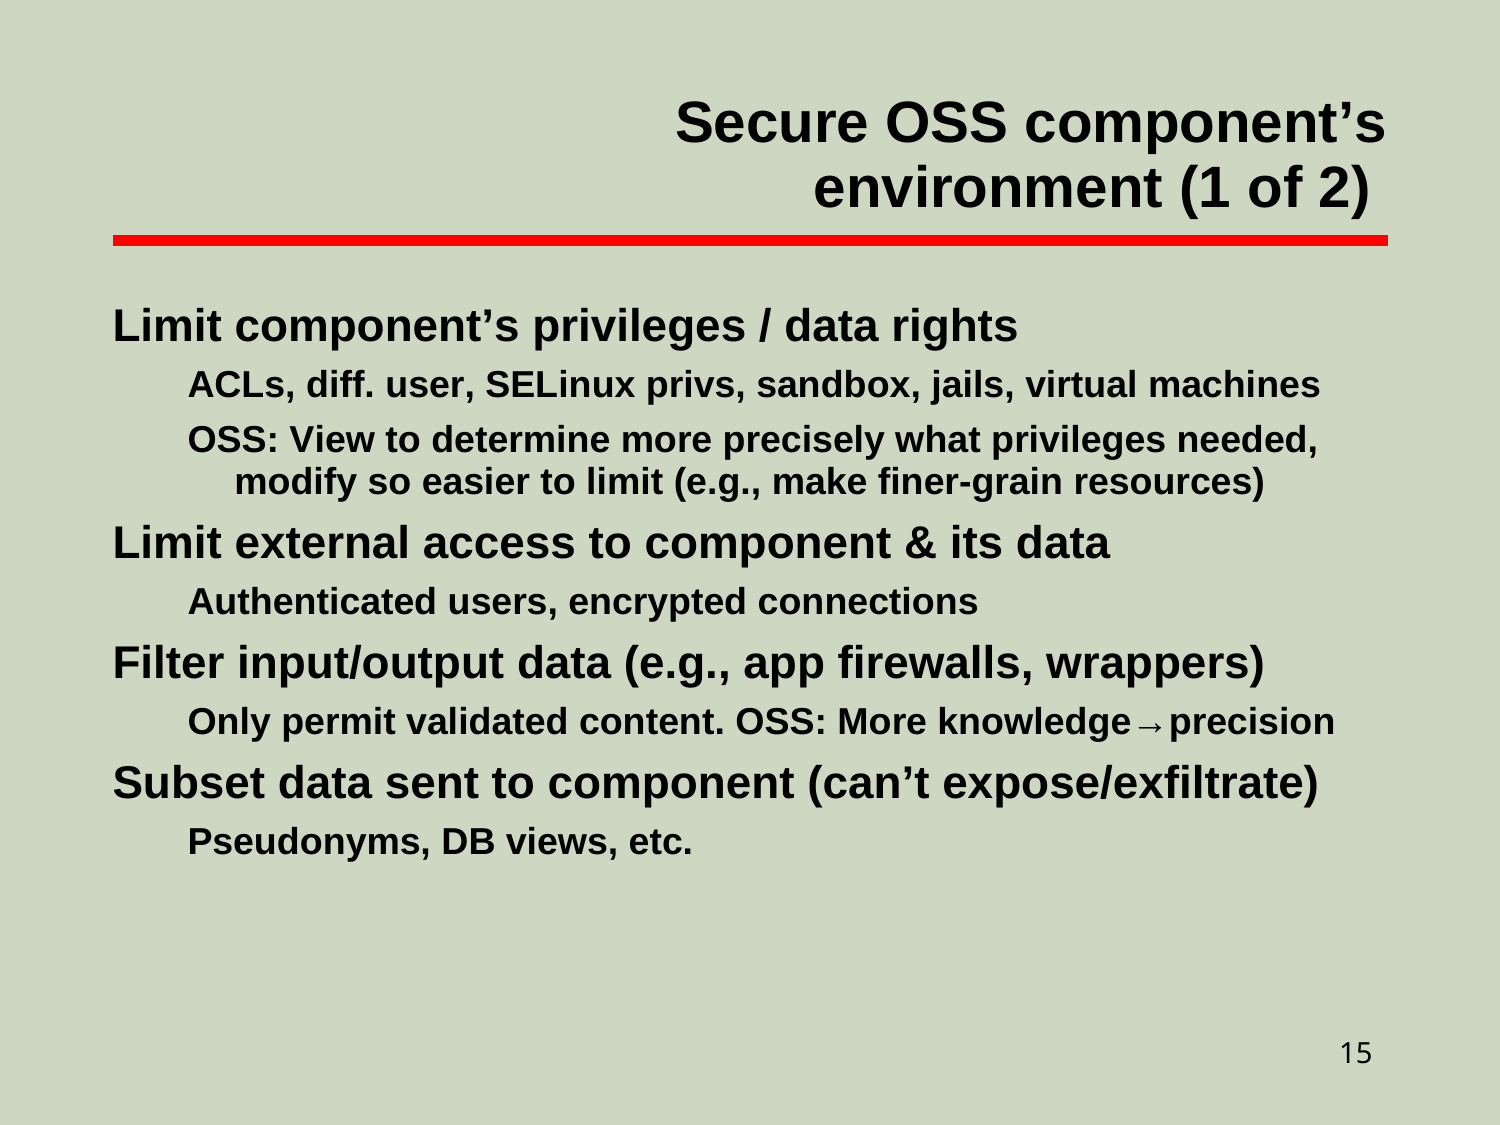

# Secure OSS component’s environment (1 of 2)
Limit component’s privileges / data rights
ACLs, diff. user, SELinux privs, sandbox, jails, virtual machines
OSS: View to determine more precisely what privileges needed, modify so easier to limit (e.g., make finer-grain resources)
Limit external access to component & its data
Authenticated users, encrypted connections
Filter input/output data (e.g., app firewalls, wrappers)
Only permit validated content. OSS: More knowledge→precision
Subset data sent to component (can’t expose/exfiltrate)
Pseudonyms, DB views, etc.